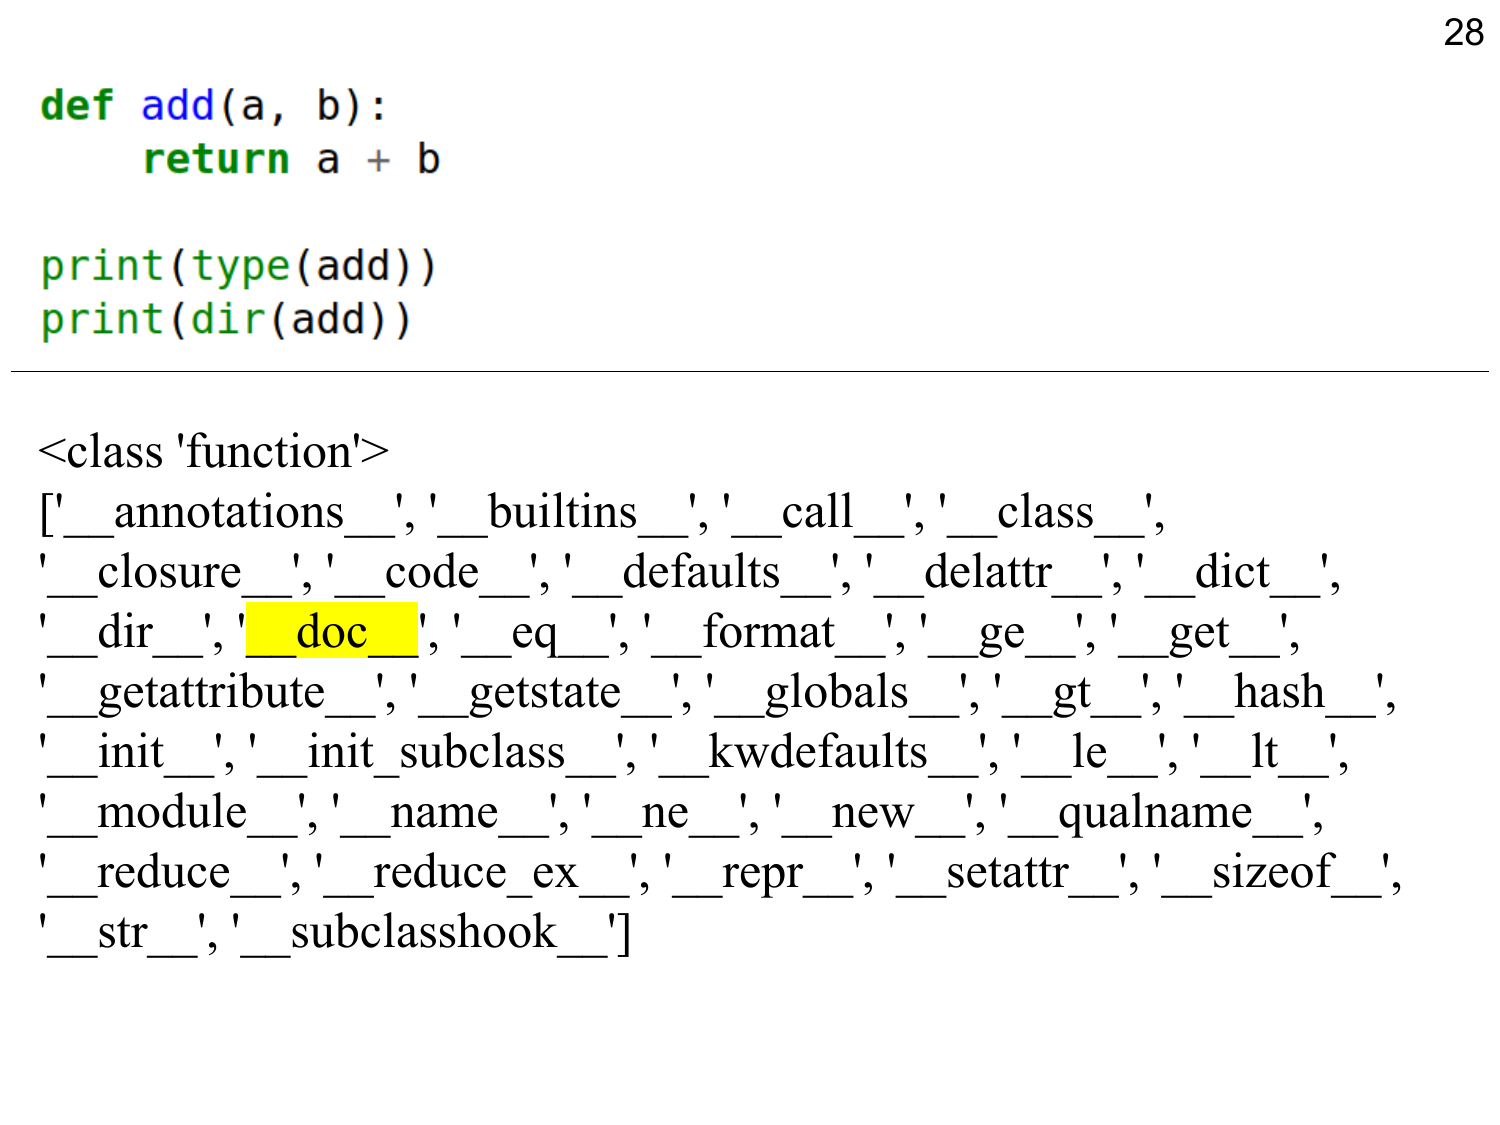

<class 'function'>
['__annotations__', '__builtins__', '__call__', '__class__', '__closure__', '__code__', '__defaults__', '__delattr__', '__dict__', '__dir__', '__doc__', '__eq__', '__format__', '__ge__', '__get__', '__getattribute__', '__getstate__', '__globals__', '__gt__', '__hash__', '__init__', '__init_subclass__', '__kwdefaults__', '__le__', '__lt__', '__module__', '__name__', '__ne__', '__new__', '__qualname__', '__reduce__', '__reduce_ex__', '__repr__', '__setattr__', '__sizeof__', '__str__', '__subclasshook__']